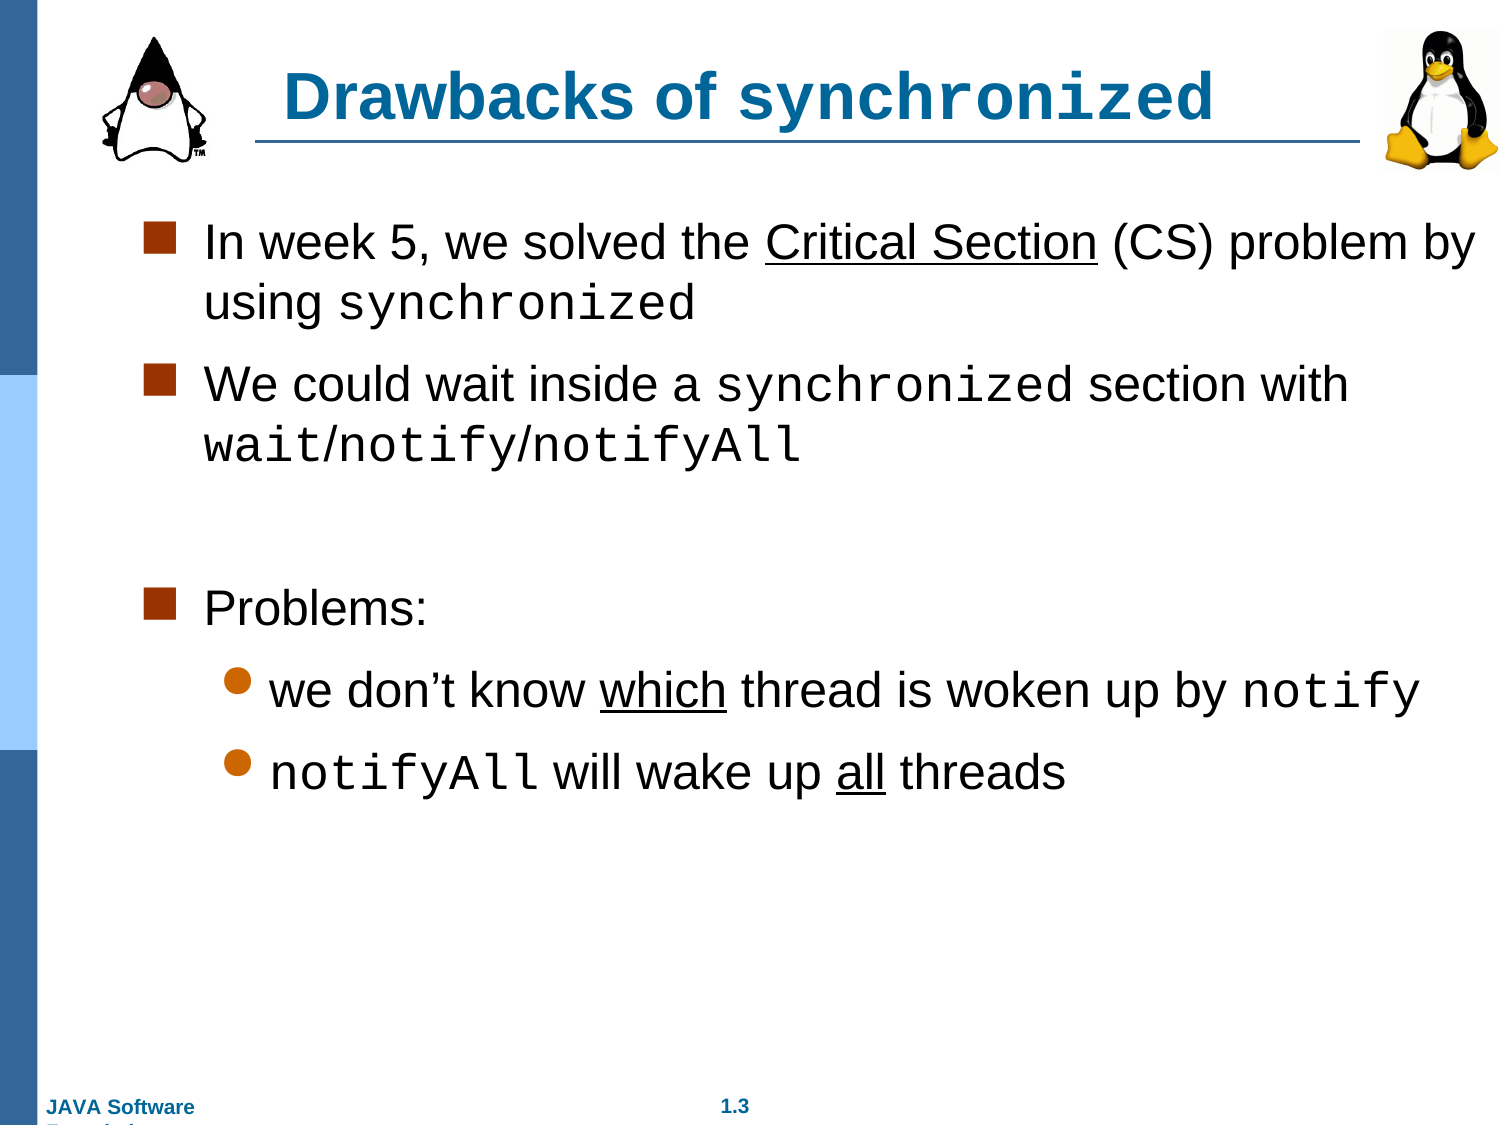

# Drawbacks of synchronized
In week 5, we solved the Critical Section (CS) problem by using synchronized
We could wait inside a synchronized section with wait/notify/notifyAll
Problems:
we don’t know which thread is woken up by notify
notifyAll will wake up all threads